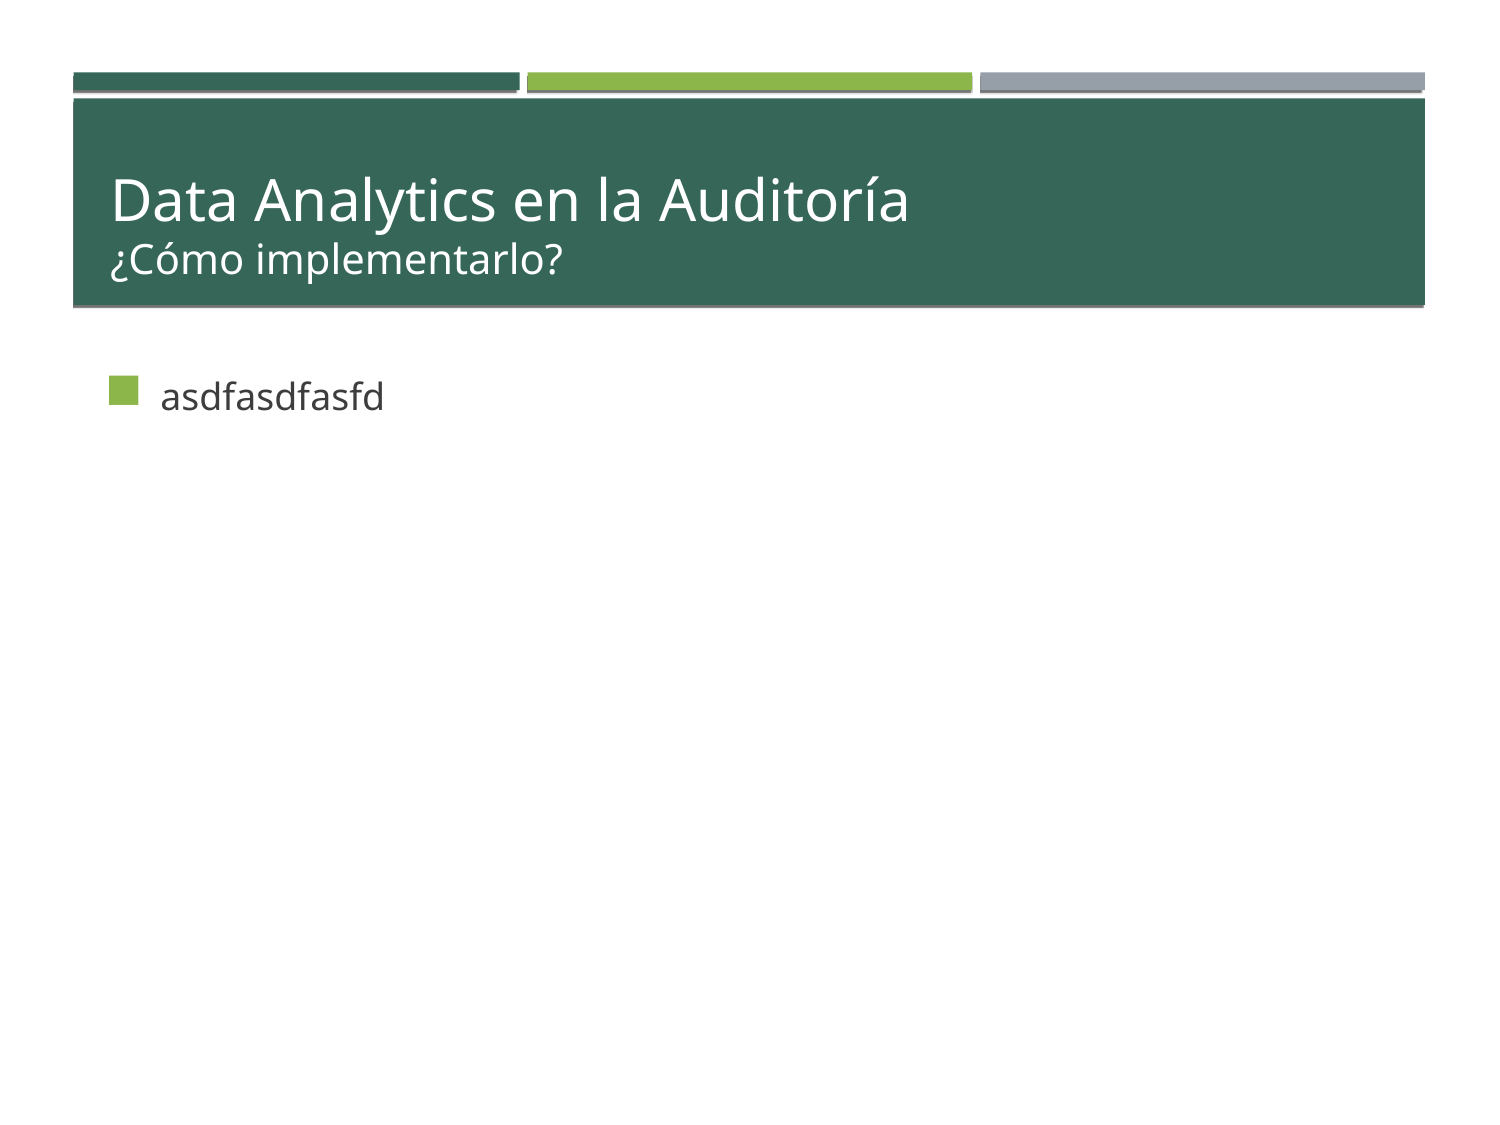

# Data Analytics en la Auditoría ¿Cómo implementarlo?
asdfasdfasfd